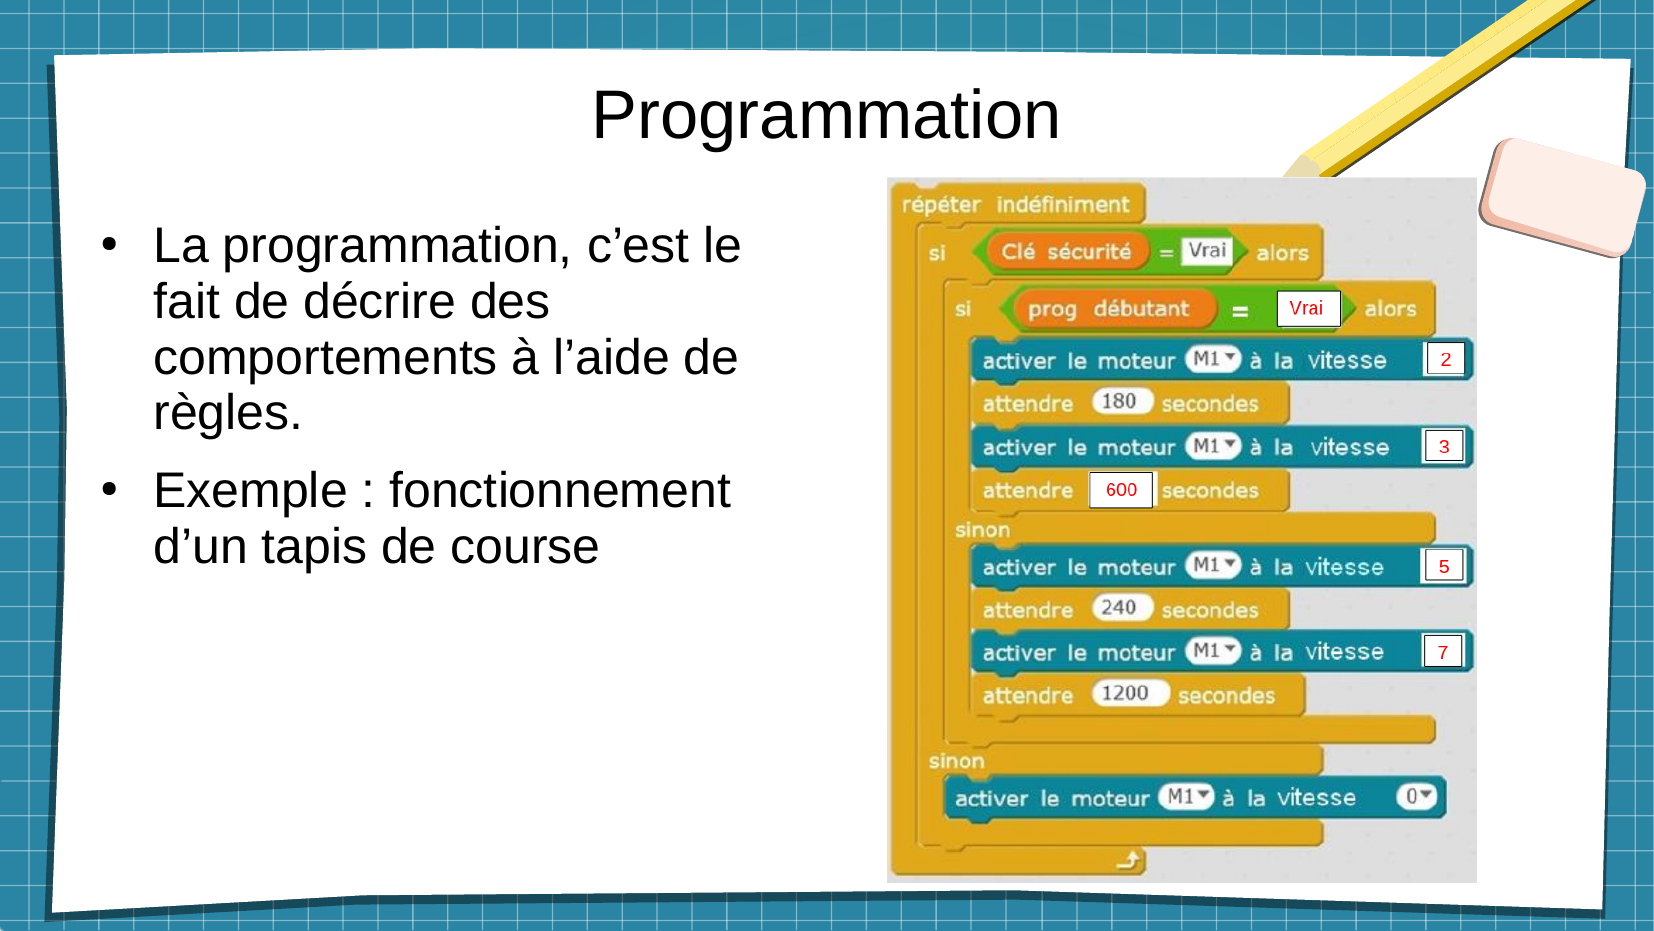

# Programmation
La programmation, c’est le fait de décrire des comportements à l’aide de règles.
Exemple : fonctionnement d’un tapis de course